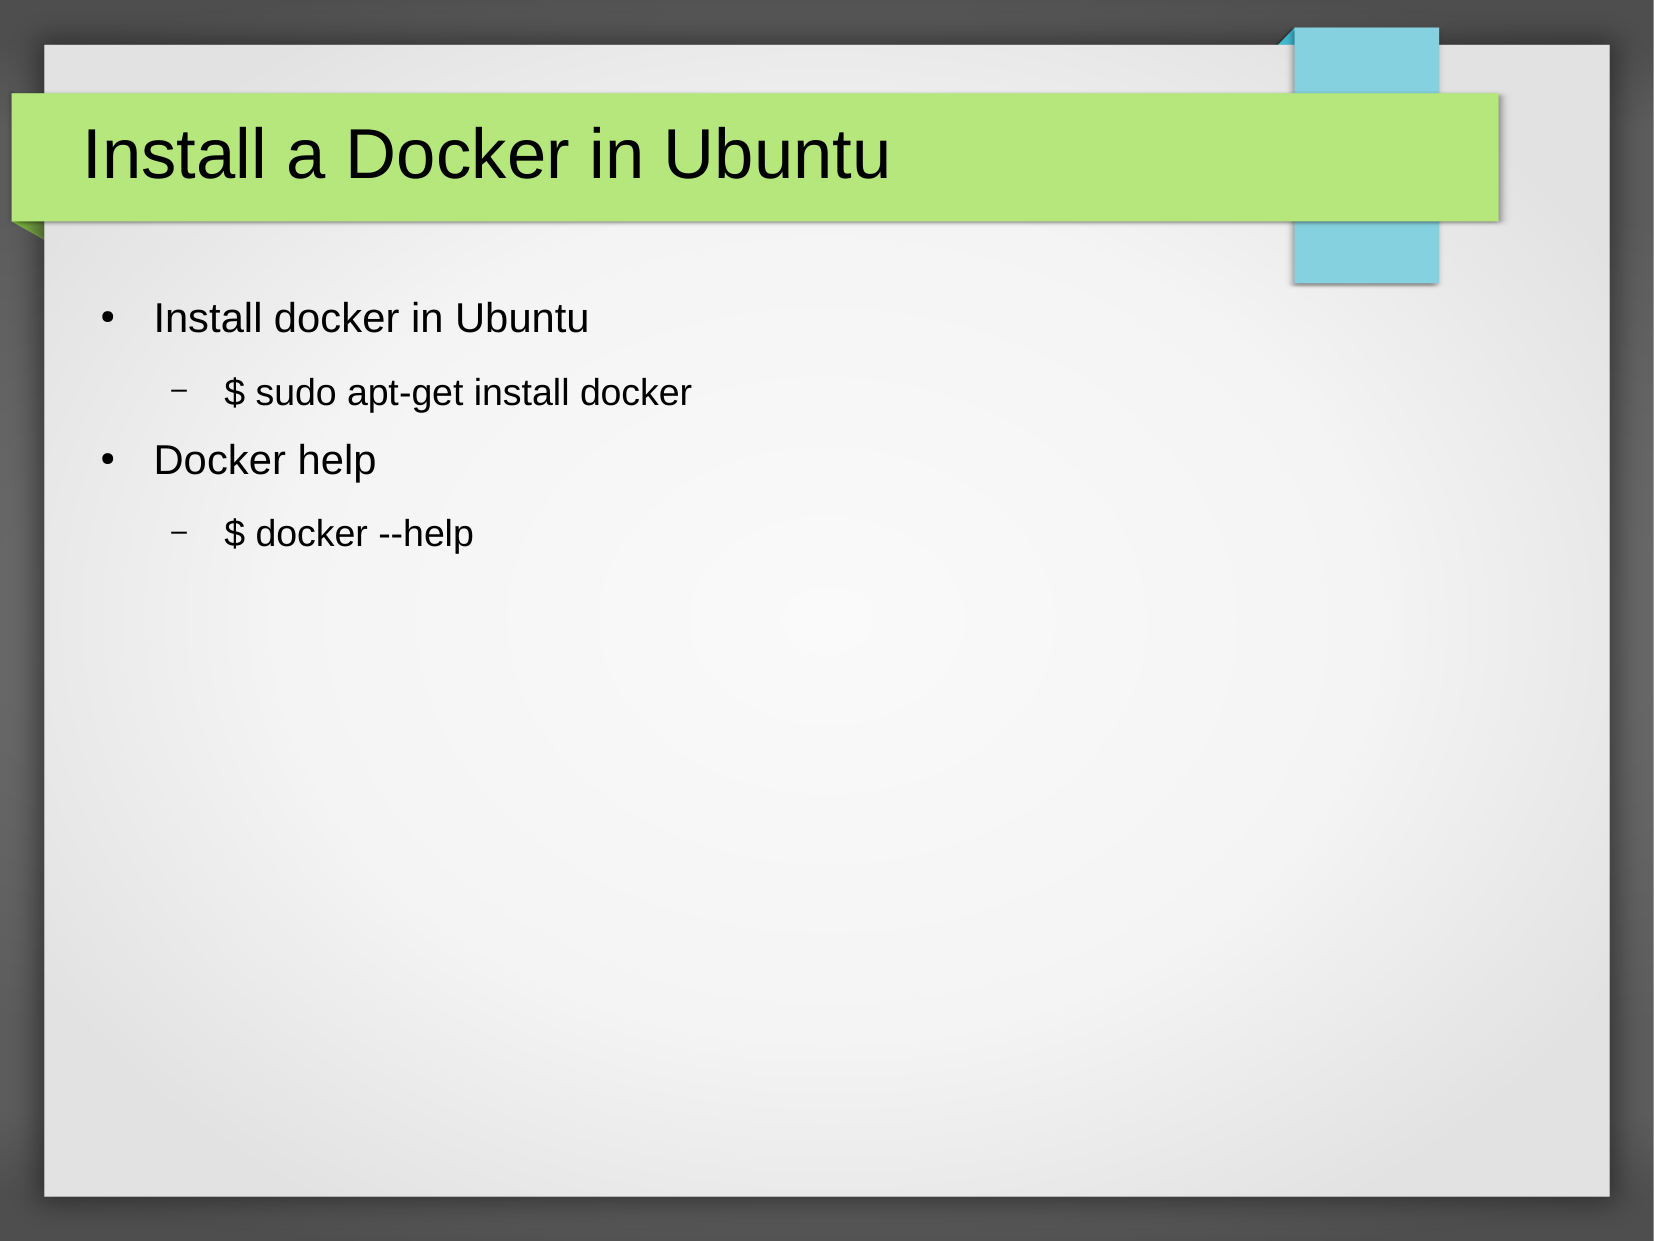

# Install a Docker in Ubuntu
Install docker in Ubuntu
$ sudo apt-get install docker
Docker help
$ docker --help